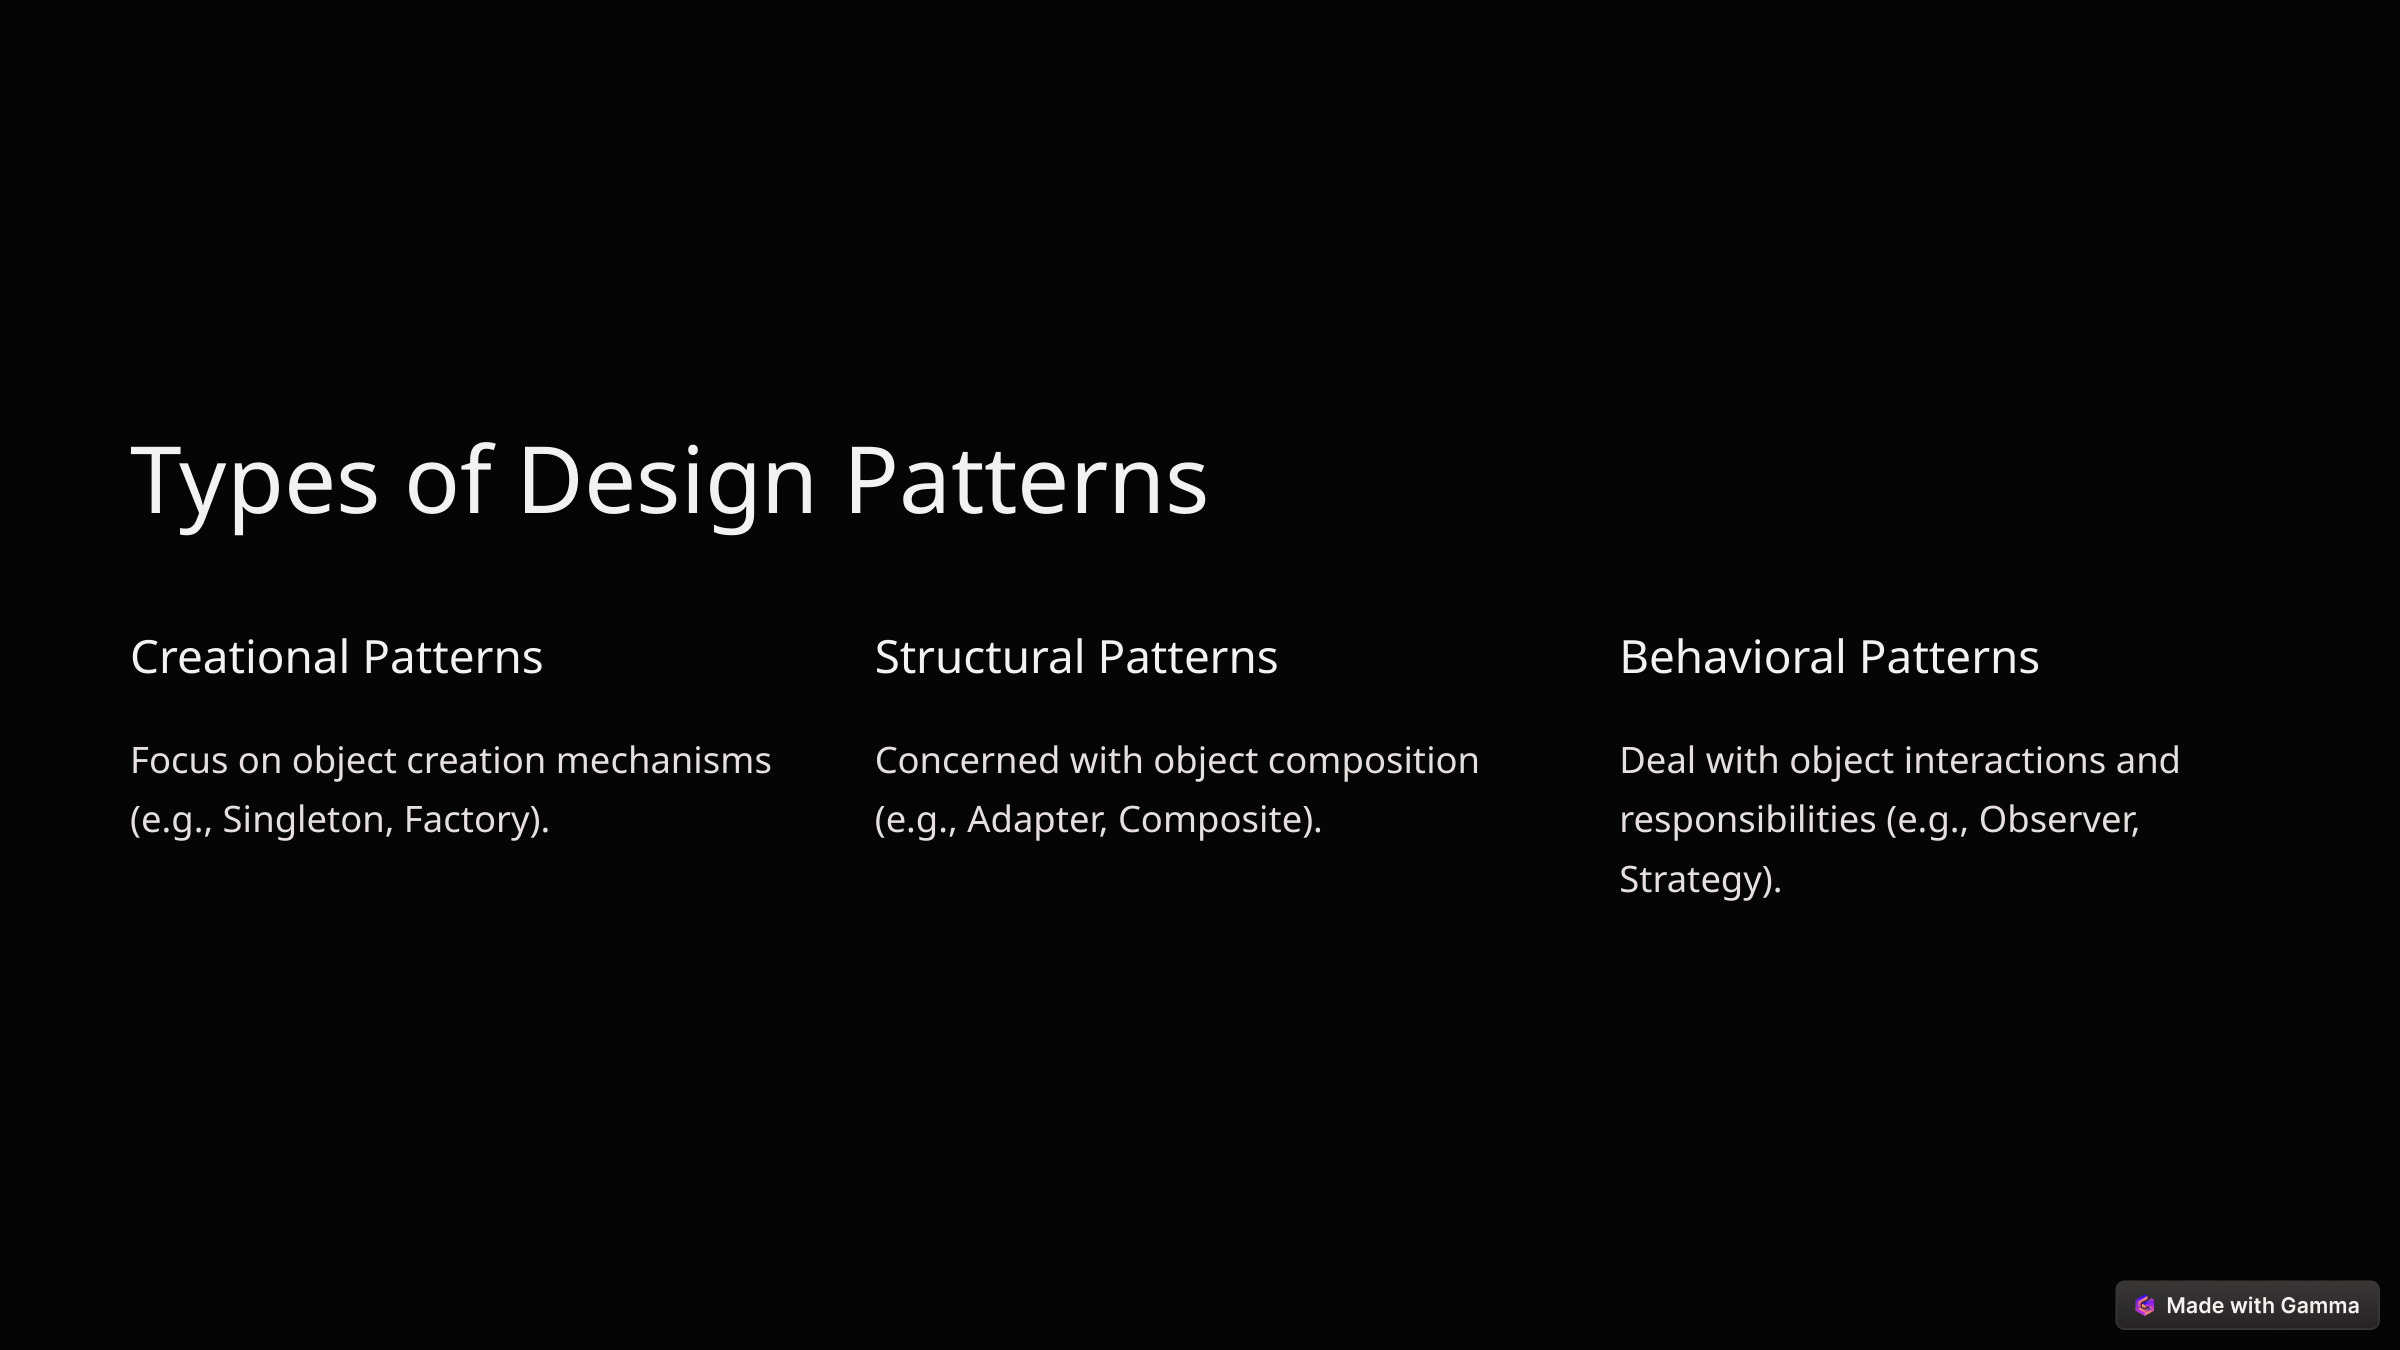

Types of Design Patterns
Creational Patterns
Structural Patterns
Behavioral Patterns
Focus on object creation mechanisms (e.g., Singleton, Factory).
Concerned with object composition (e.g., Adapter, Composite).
Deal with object interactions and responsibilities (e.g., Observer, Strategy).